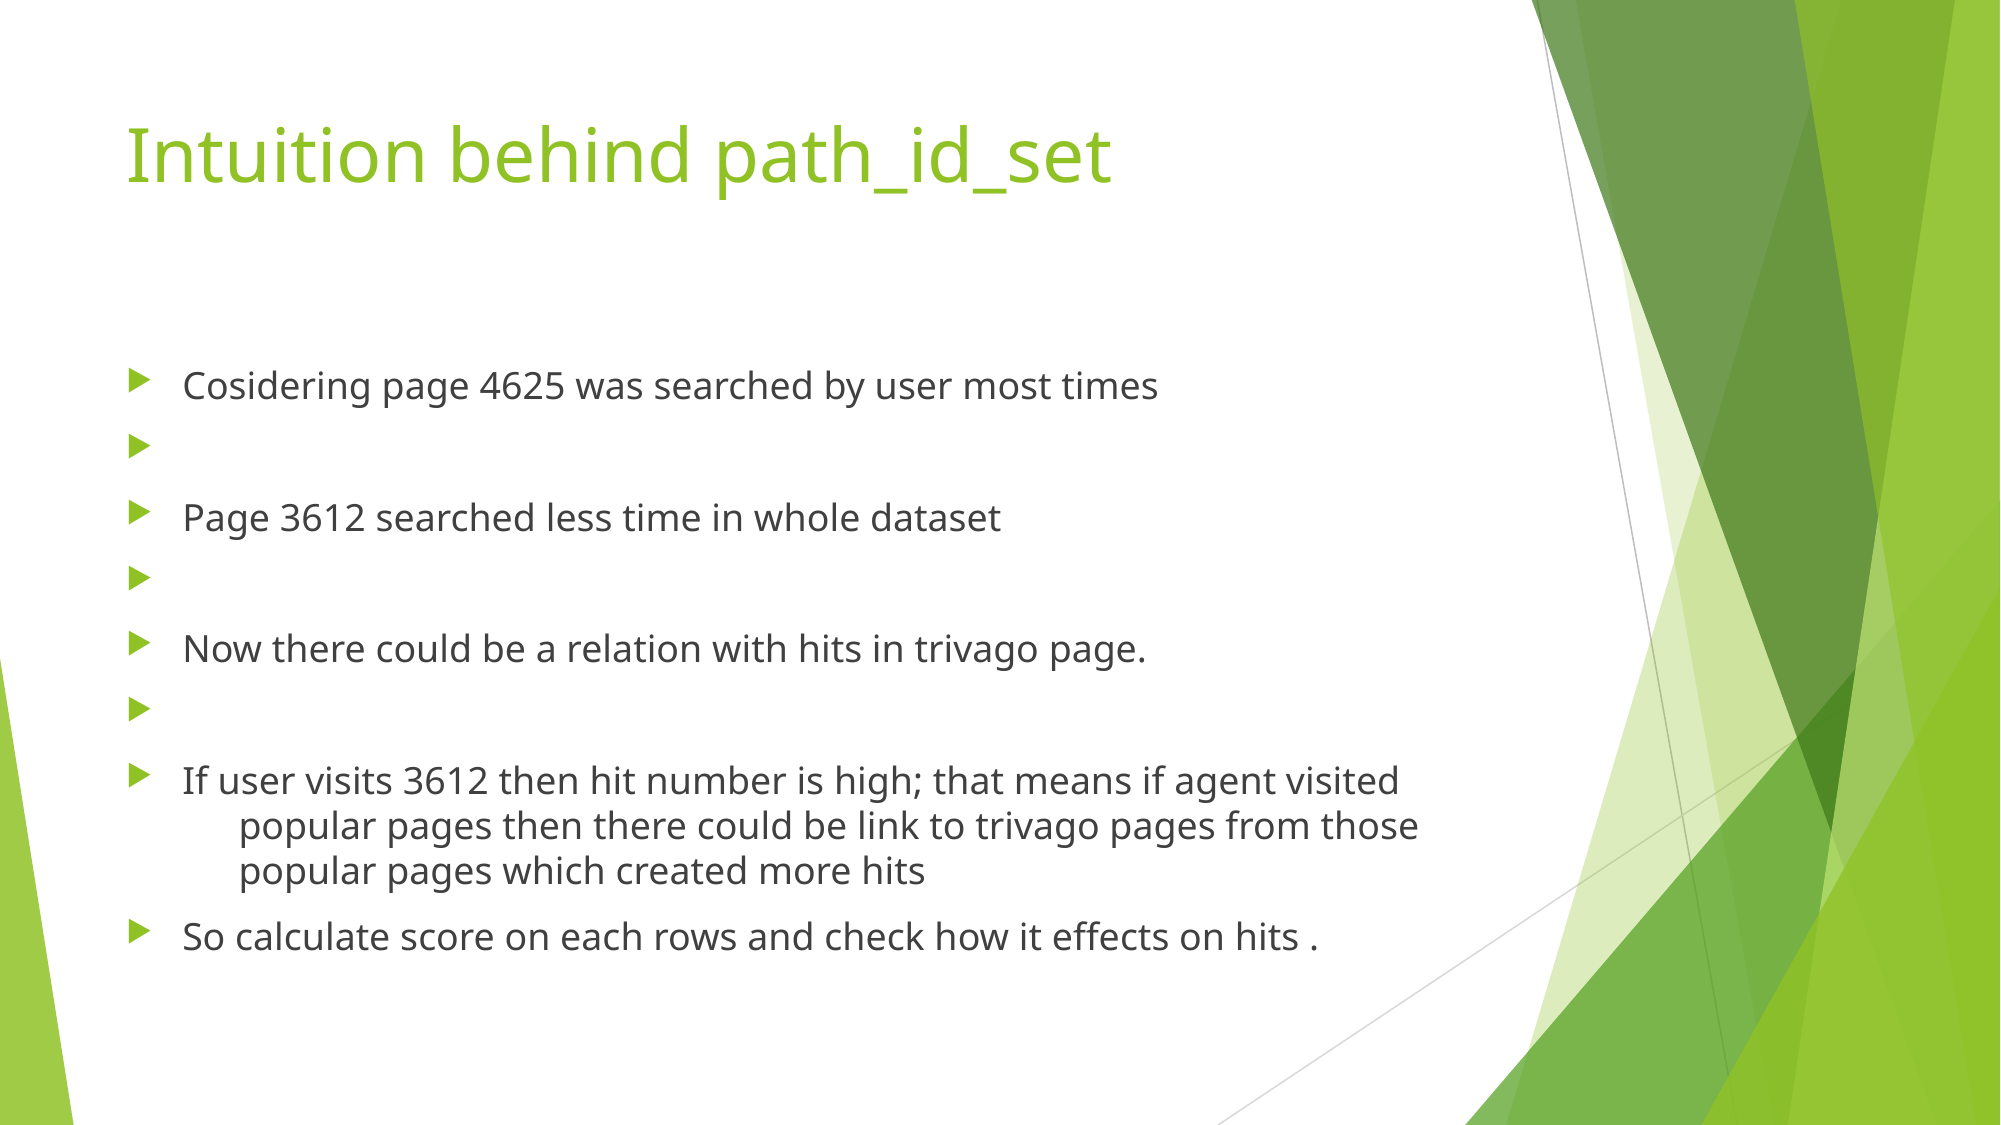

# Intuition behind path_id_set
Cosidering page 4625 was searched by user most times
Page 3612 searched less time in whole dataset
Now there could be a relation with hits in trivago page.
If user visits 3612 then hit number is high; that means if agent visited popular pages then there could be link to trivago pages from those popular pages which created more hits
So calculate score on each rows and check how it effects on hits .